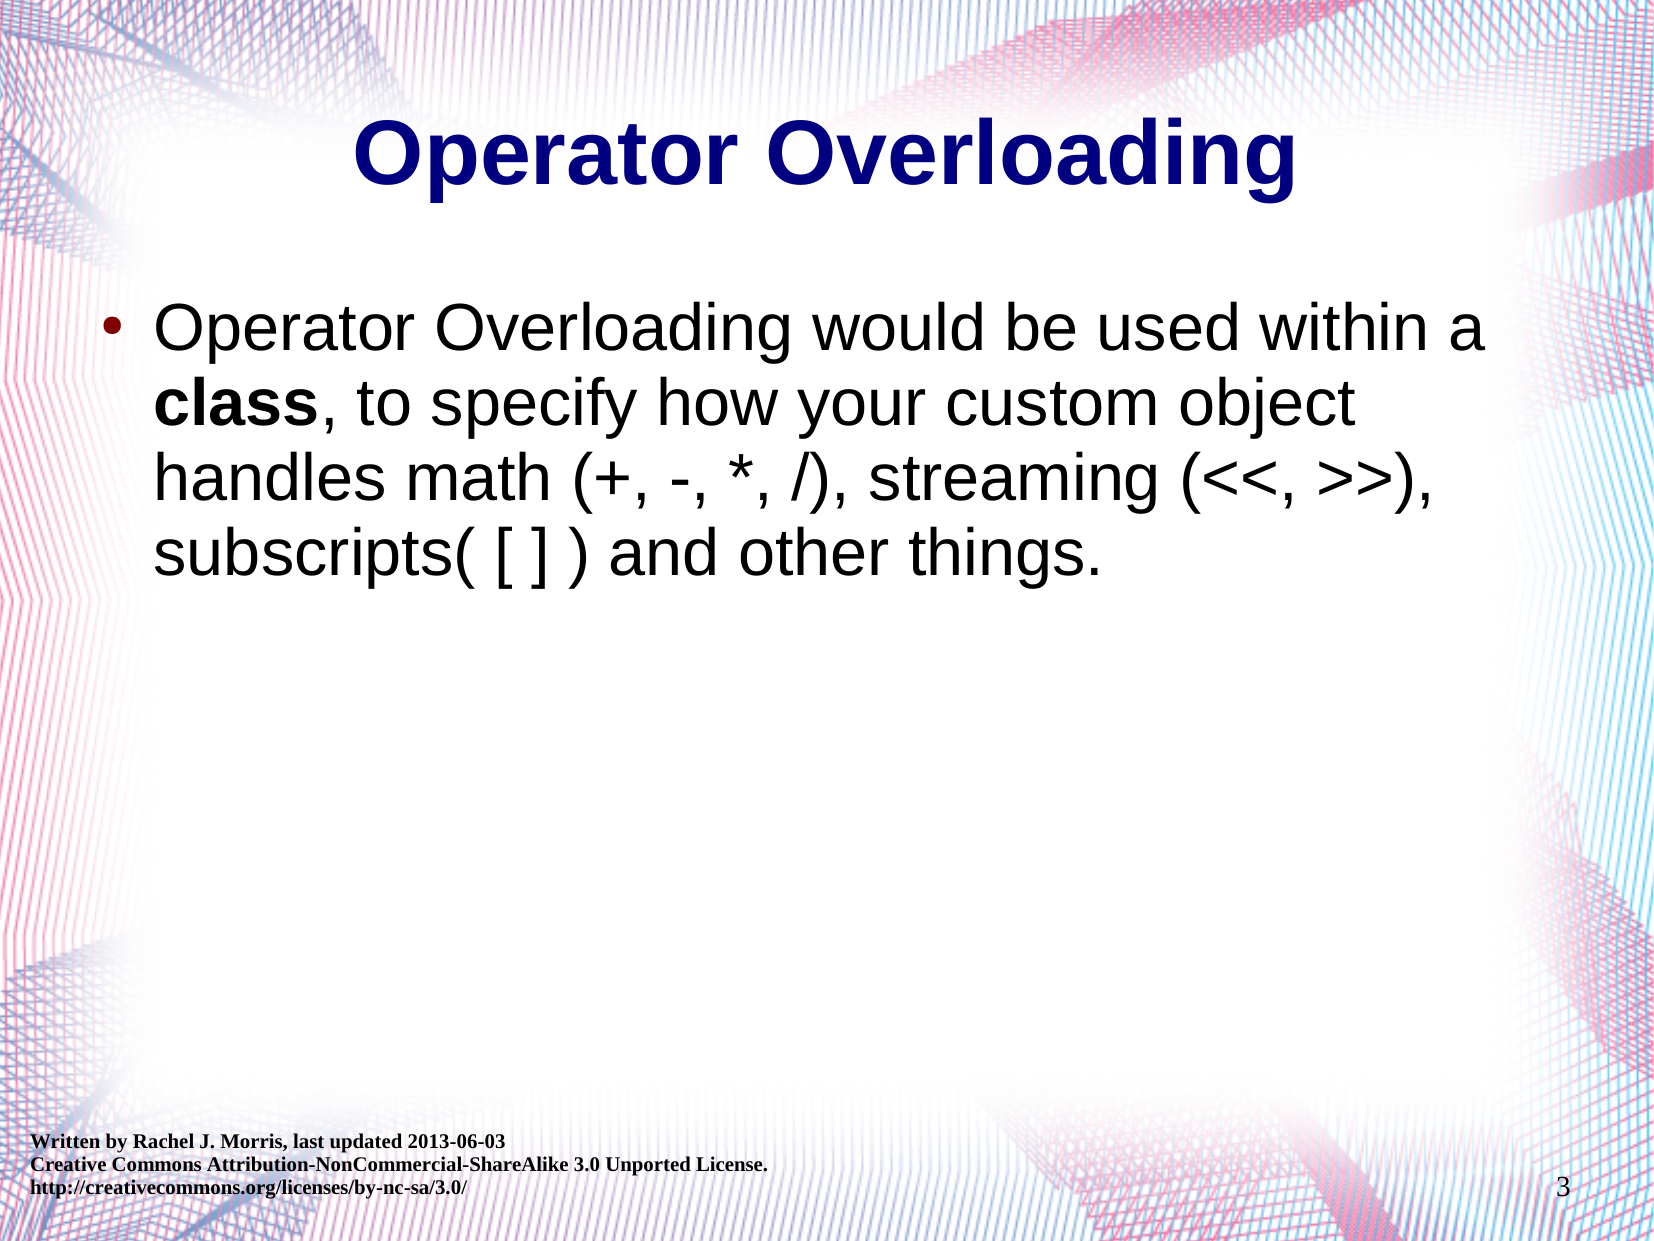

# Operator Overloading
Operator Overloading would be used within a class, to specify how your custom object handles math (+, -, *, /), streaming (<<, >>), subscripts( [ ] ) and other things.
3